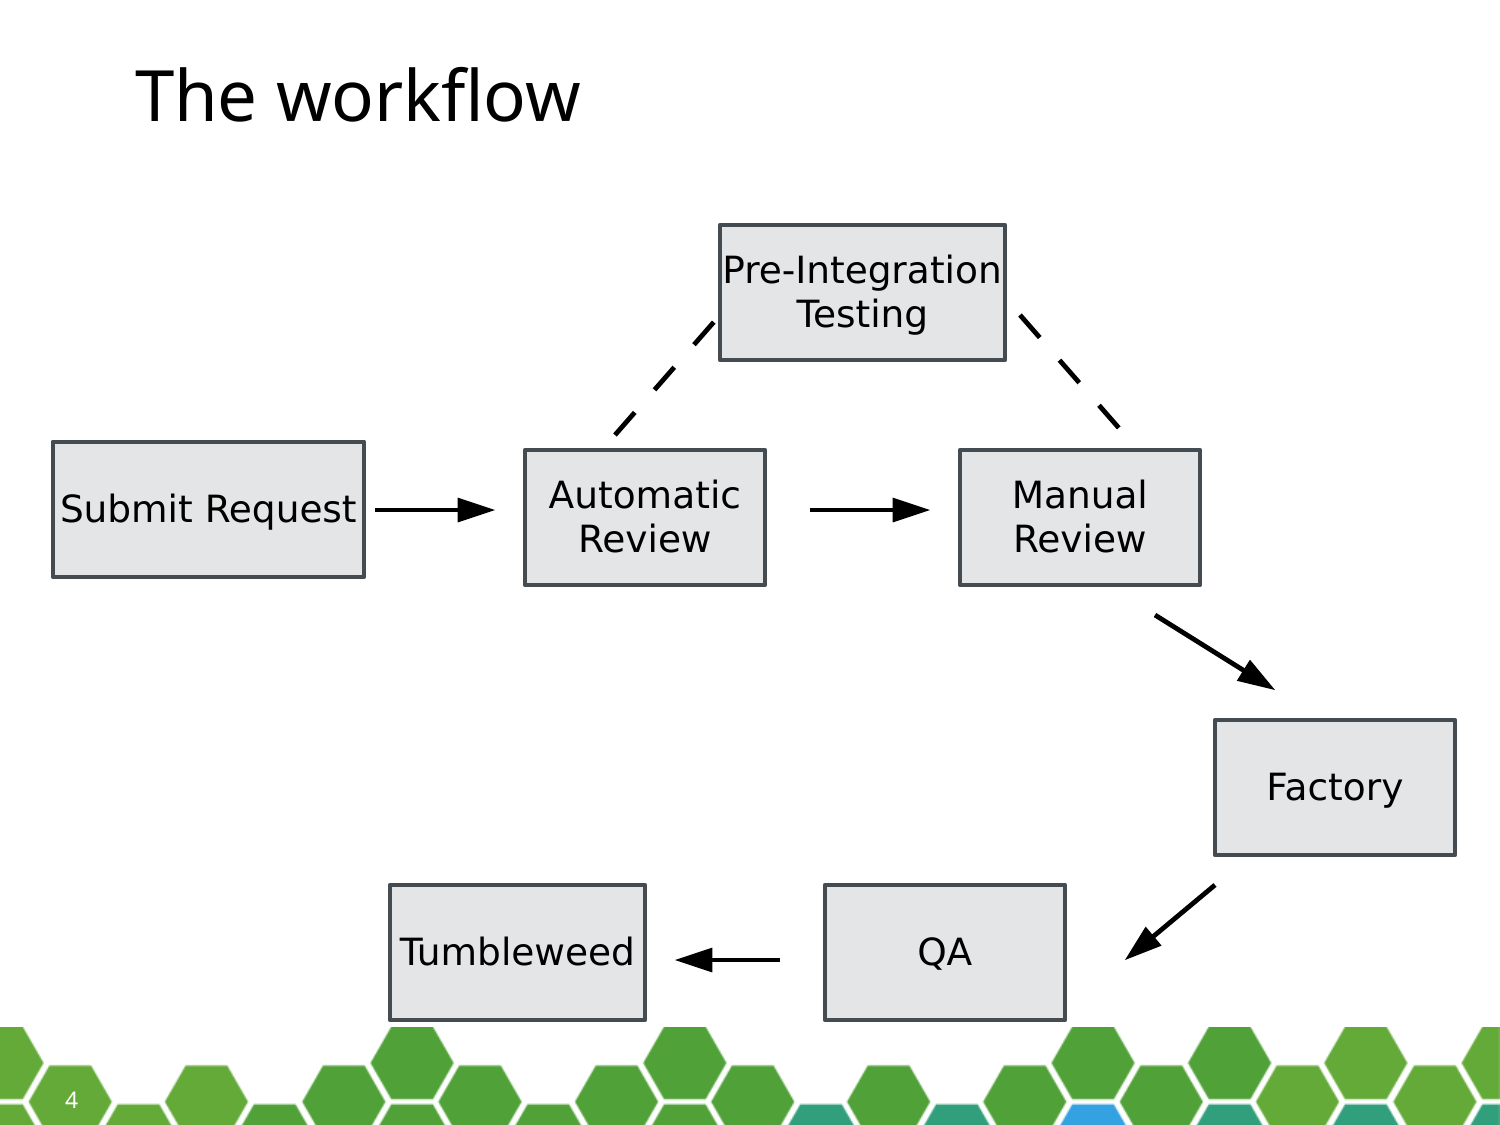

# The workflow
Pre-Integration
Testing
Submit Request
Automatic
Review
Manual
Review
Factory
Tumbleweed
QA